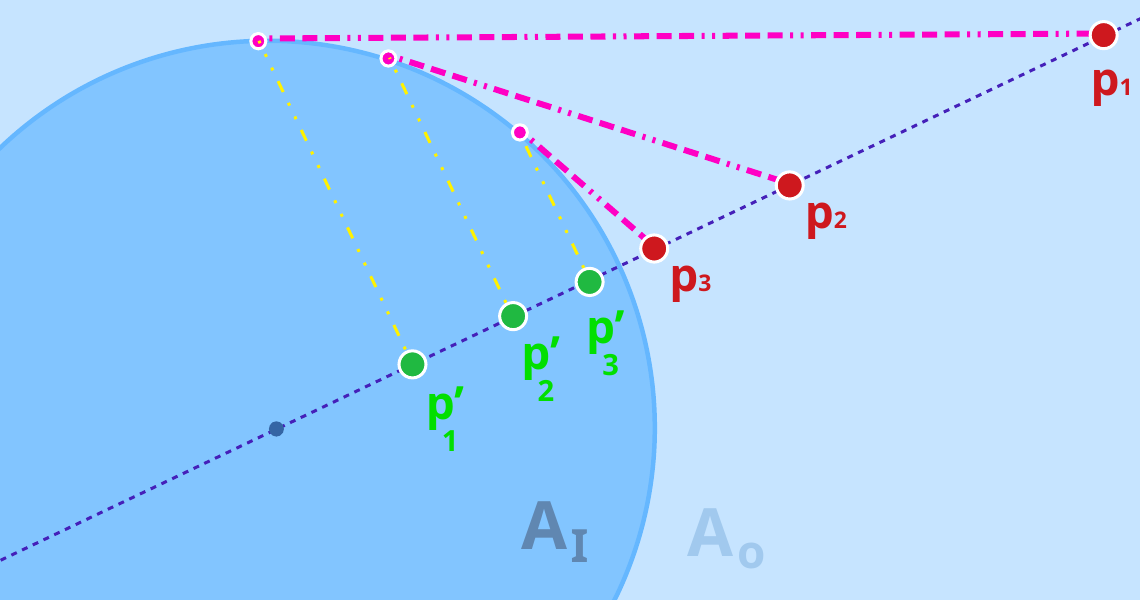

p1
p2
p3
p’
3
p’
2
p’
1
A
I
A
o